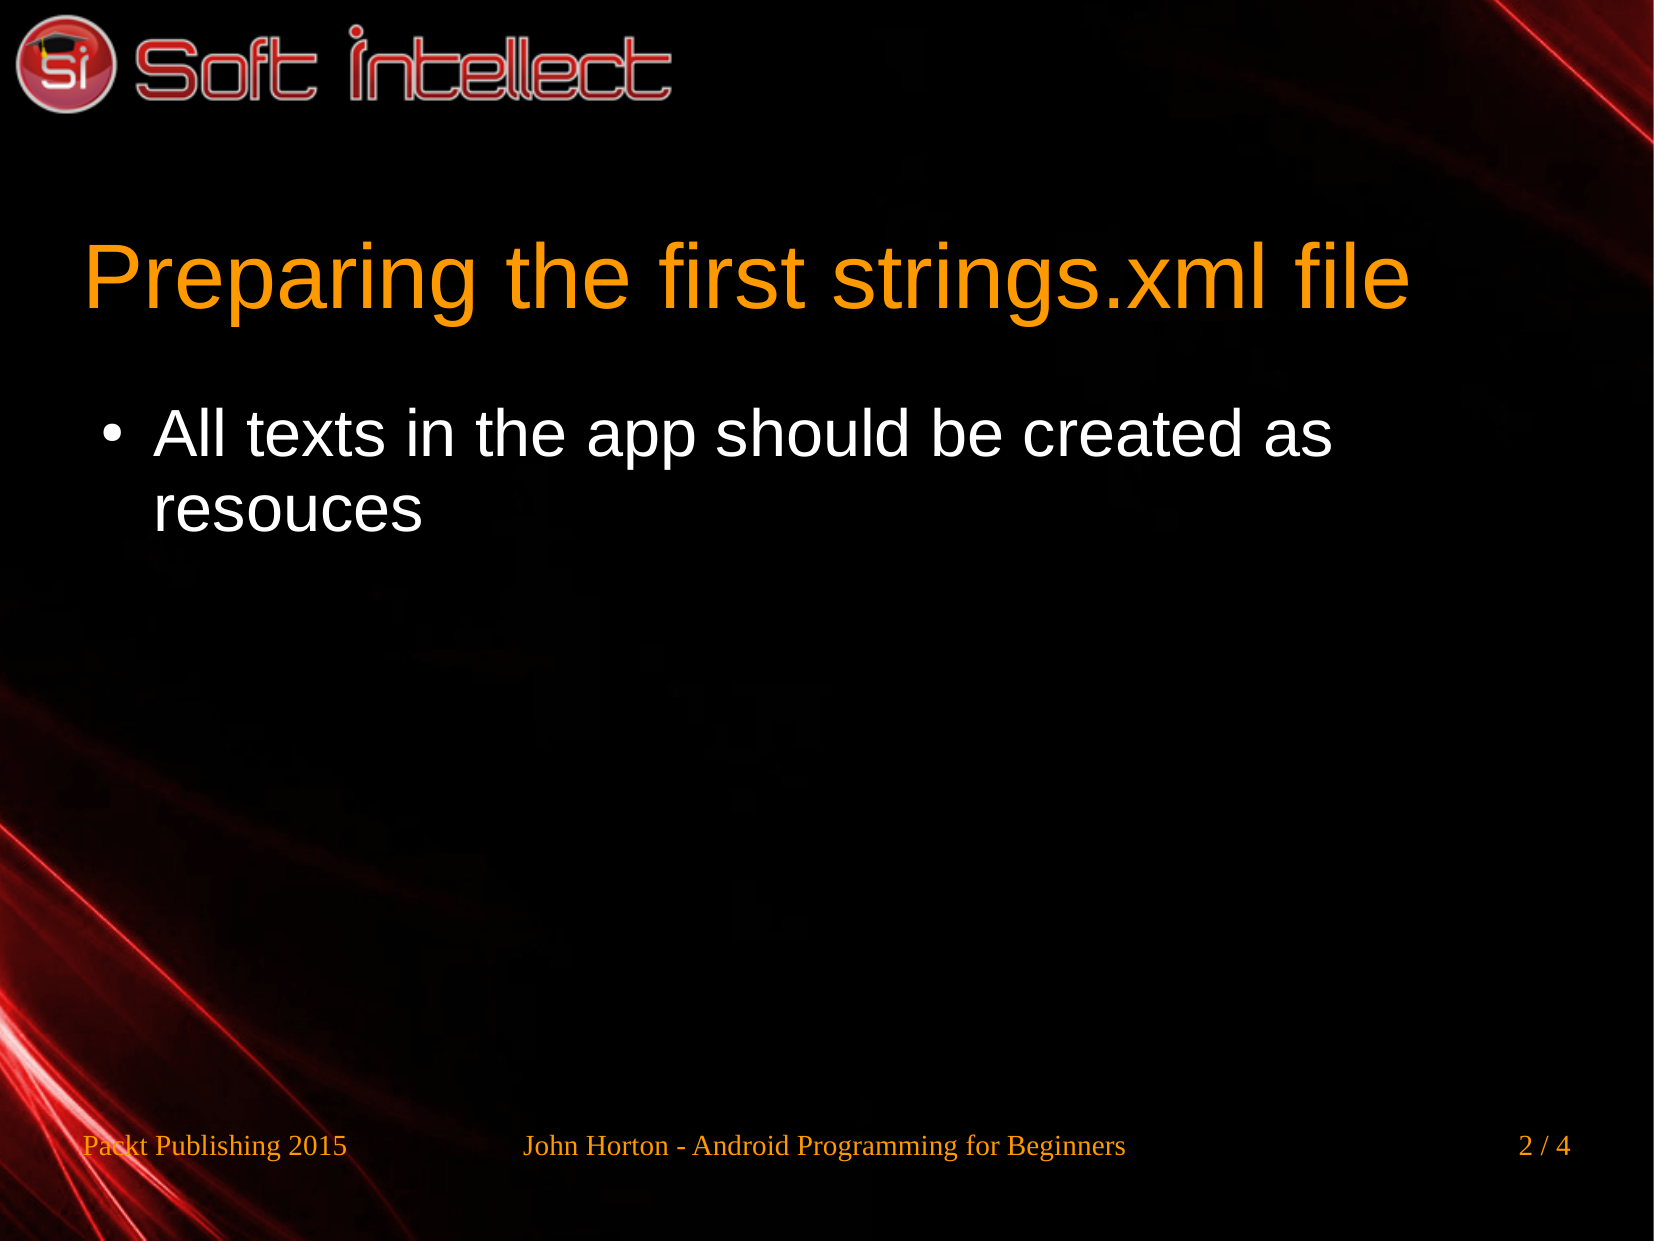

# Preparing the first strings.xml file
All texts in the app should be created as resouces
Packt Publishing 2015
John Horton - Android Programming for Beginners
2